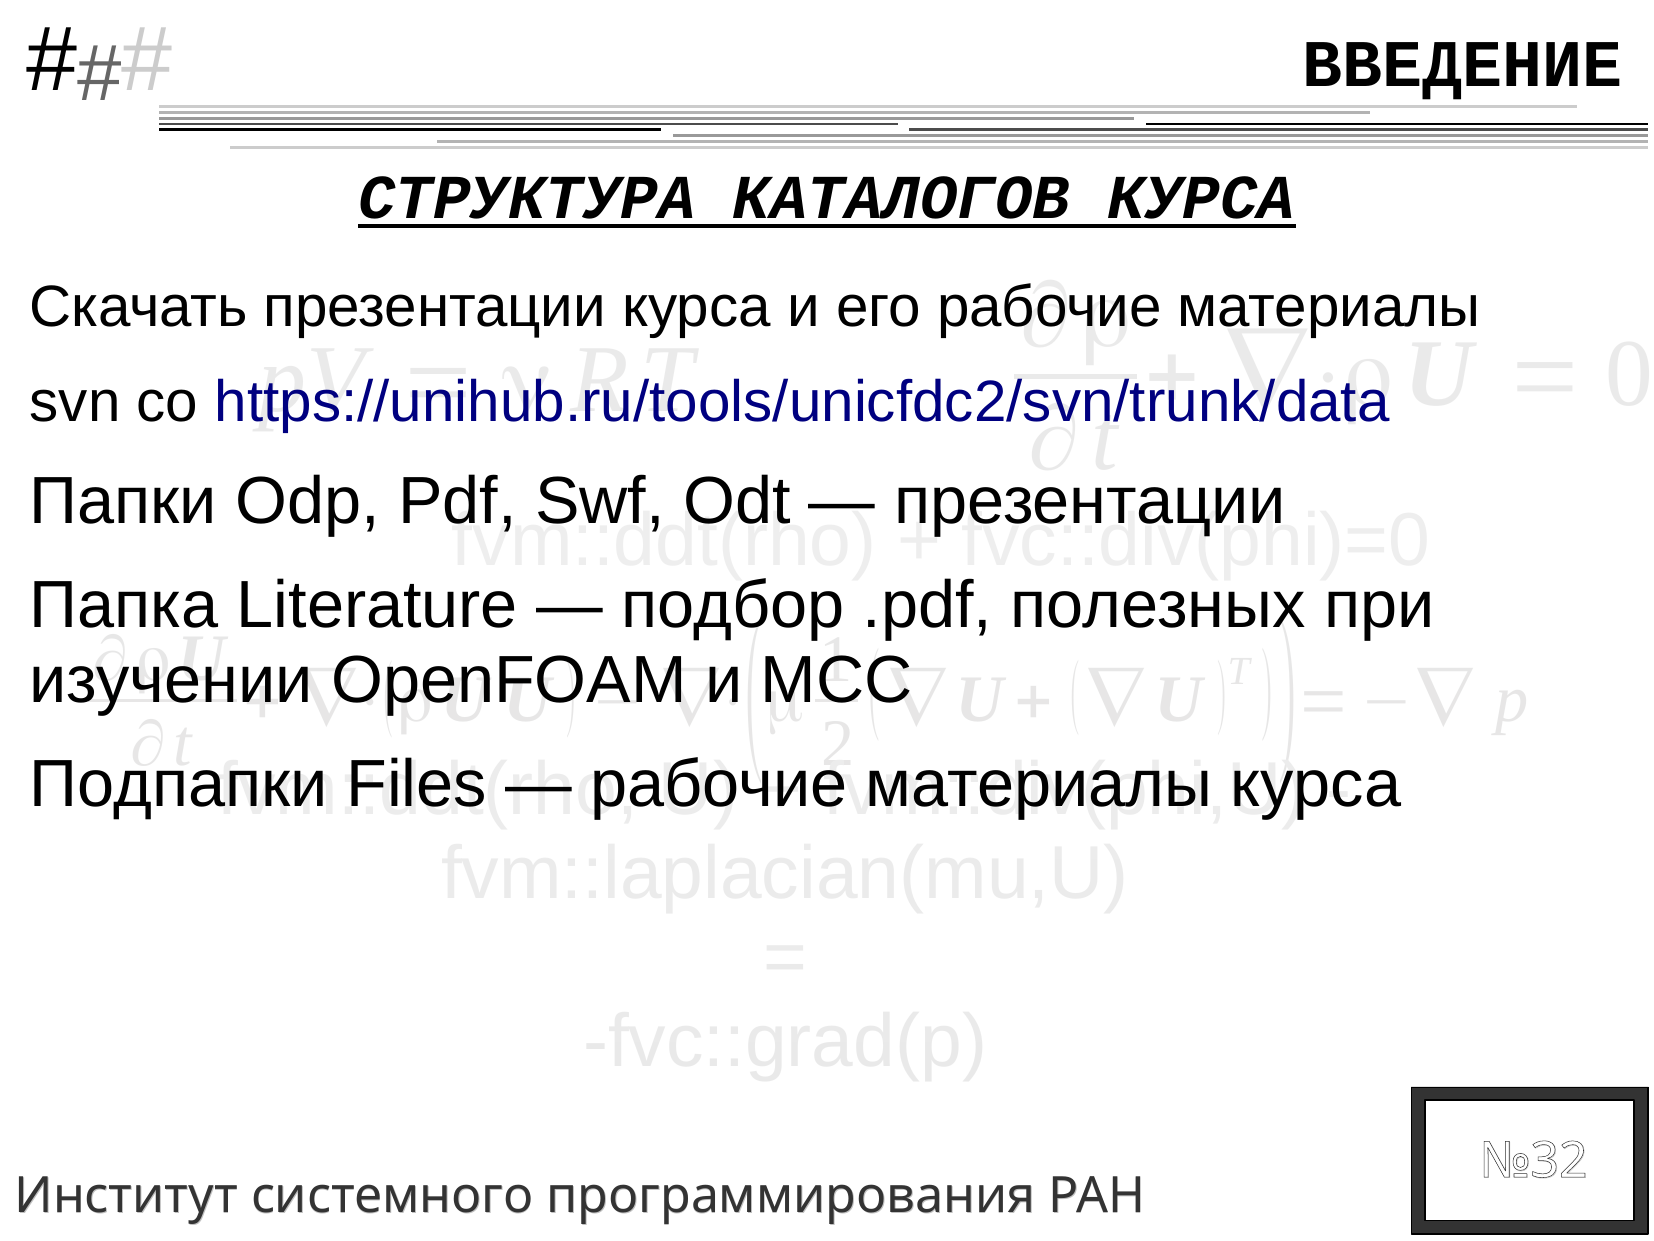

# СТРУКТУРА КАТАЛОГОВ КУРСА
Скачать презентации курса и его рабочие материалы
svn co https://unihub.ru/tools/unicfdc2/svn/trunk/data
Папки Odp, Pdf, Swf, Odt — презентации
Папка Literature — подбор .pdf, полезных при изучении OpenFOAM и МСС
Подпапки Files — рабочие материалы курса